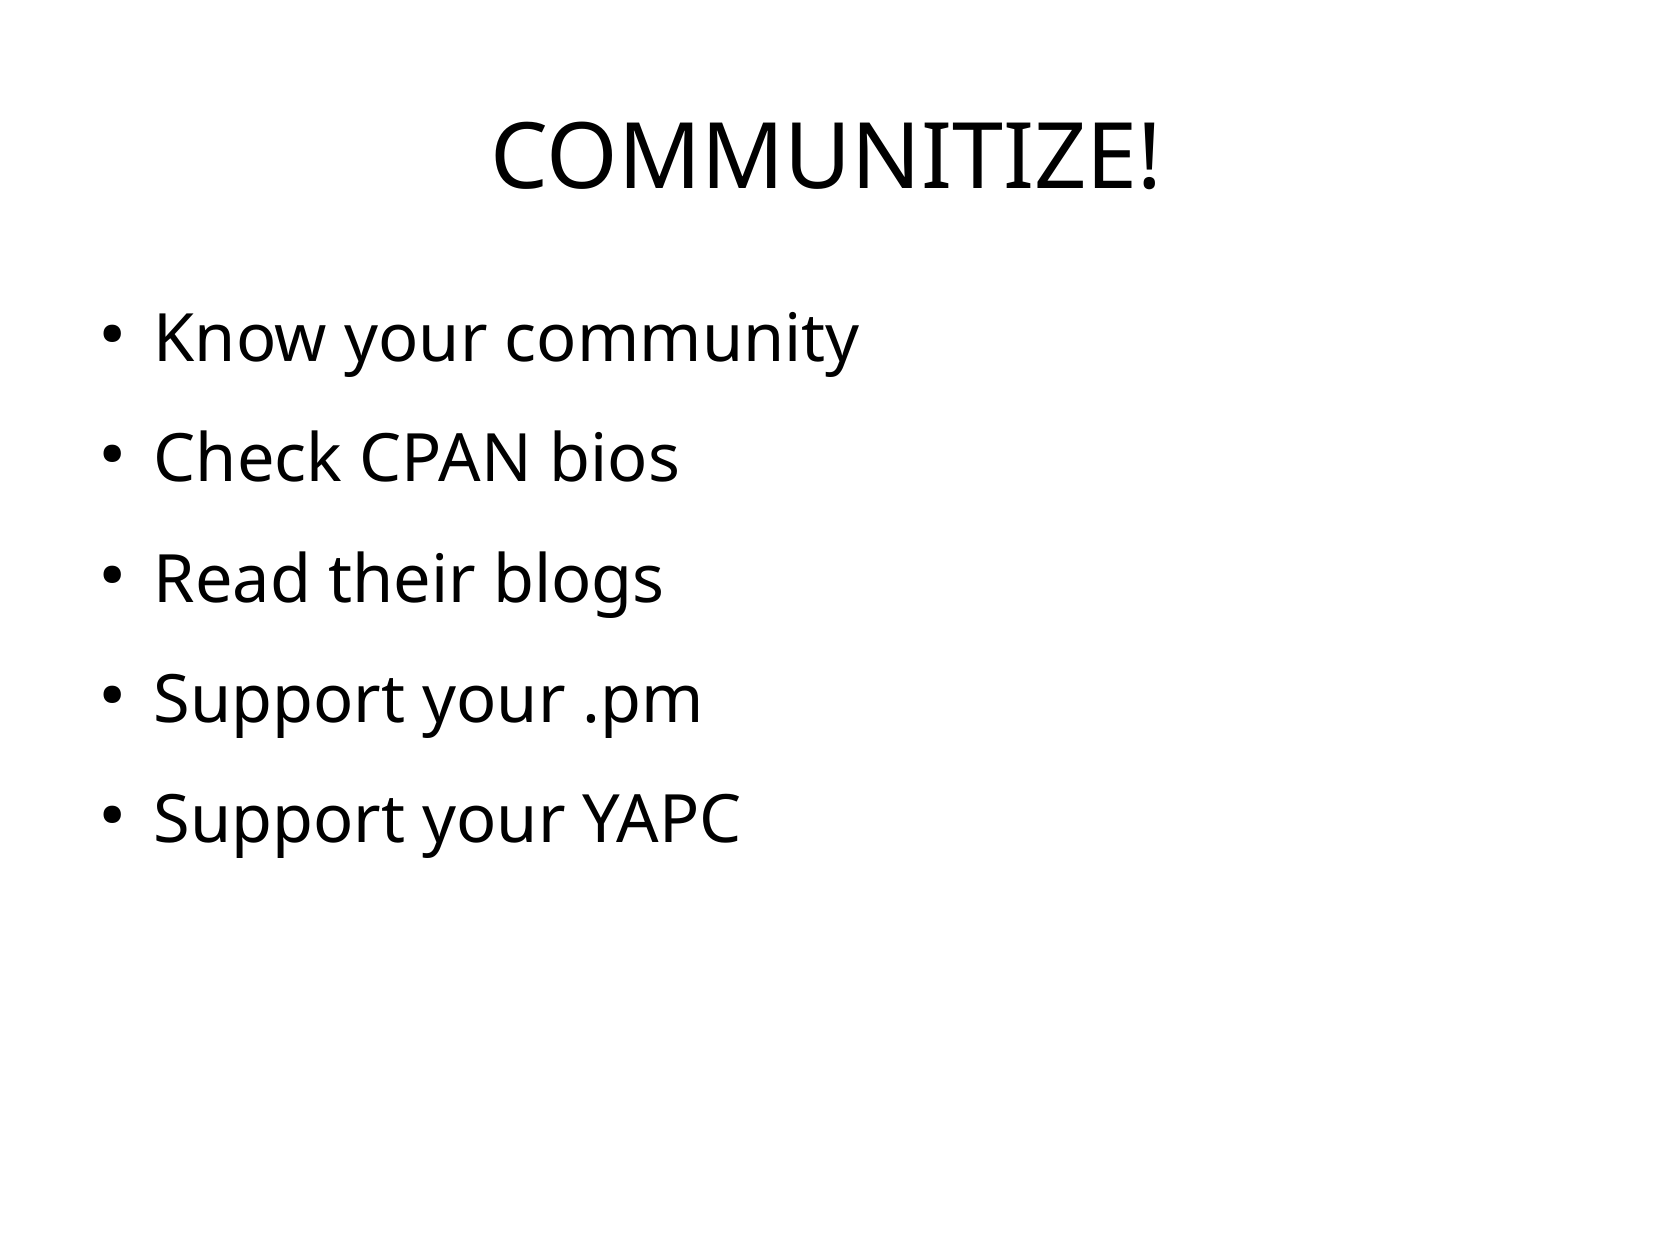

# COMMUNITIZE!
Know your community
Check CPAN bios
Read their blogs
Support your .pm
Support your YAPC